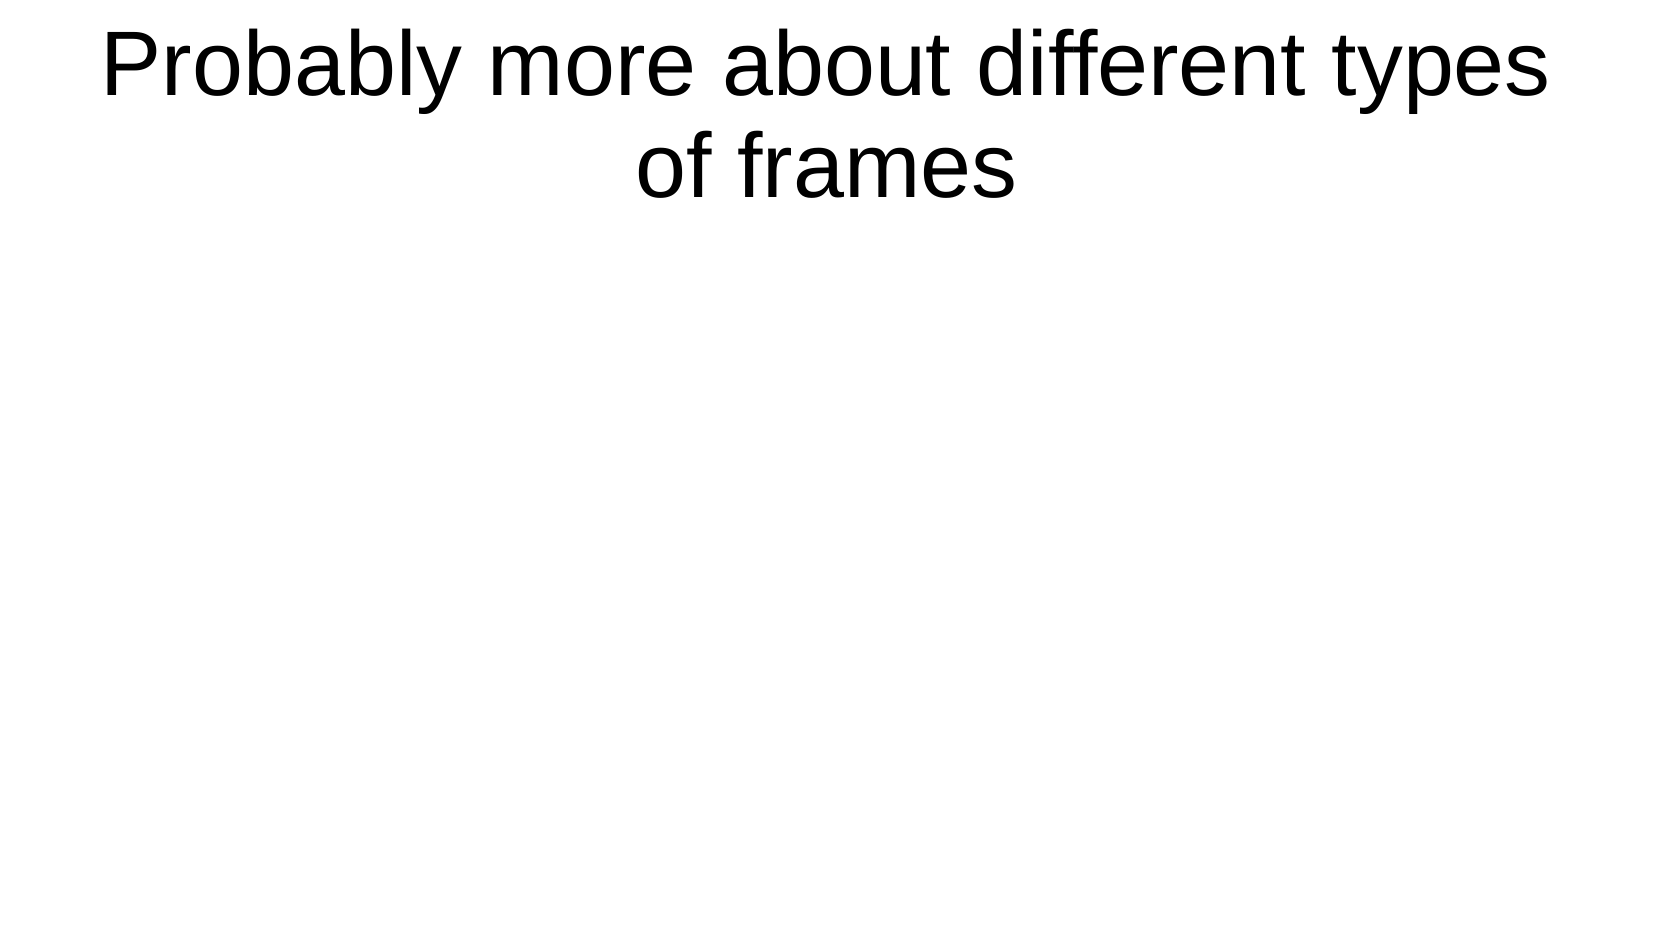

# Probably more about different types of frames